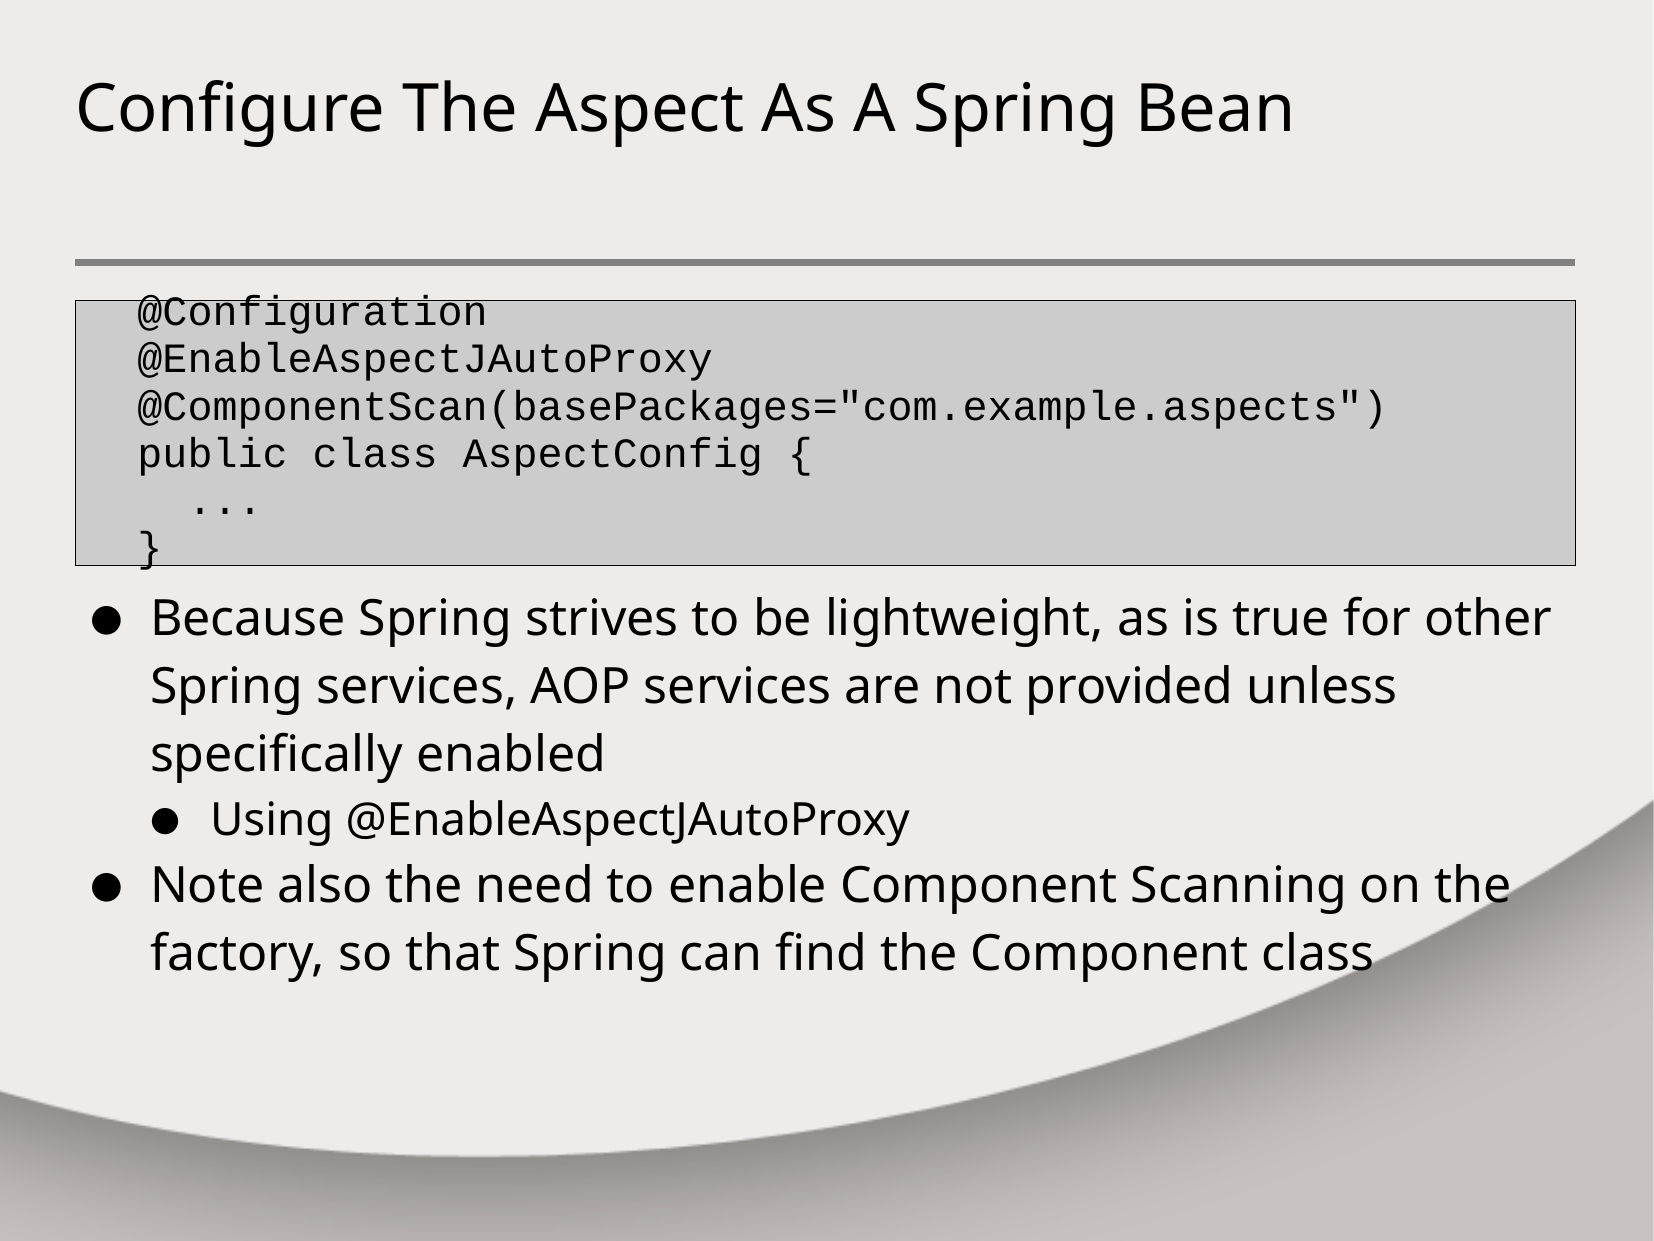

# Configure The Aspect As A Spring Bean
 @Configuration
 @EnableAspectJAutoProxy
 @ComponentScan(basePackages="com.example.aspects")
 public class AspectConfig {
 ...
 }
Because Spring strives to be lightweight, as is true for other Spring services, AOP services are not provided unless specifically enabled
Using @EnableAspectJAutoProxy
Note also the need to enable Component Scanning on the factory, so that Spring can find the Component class